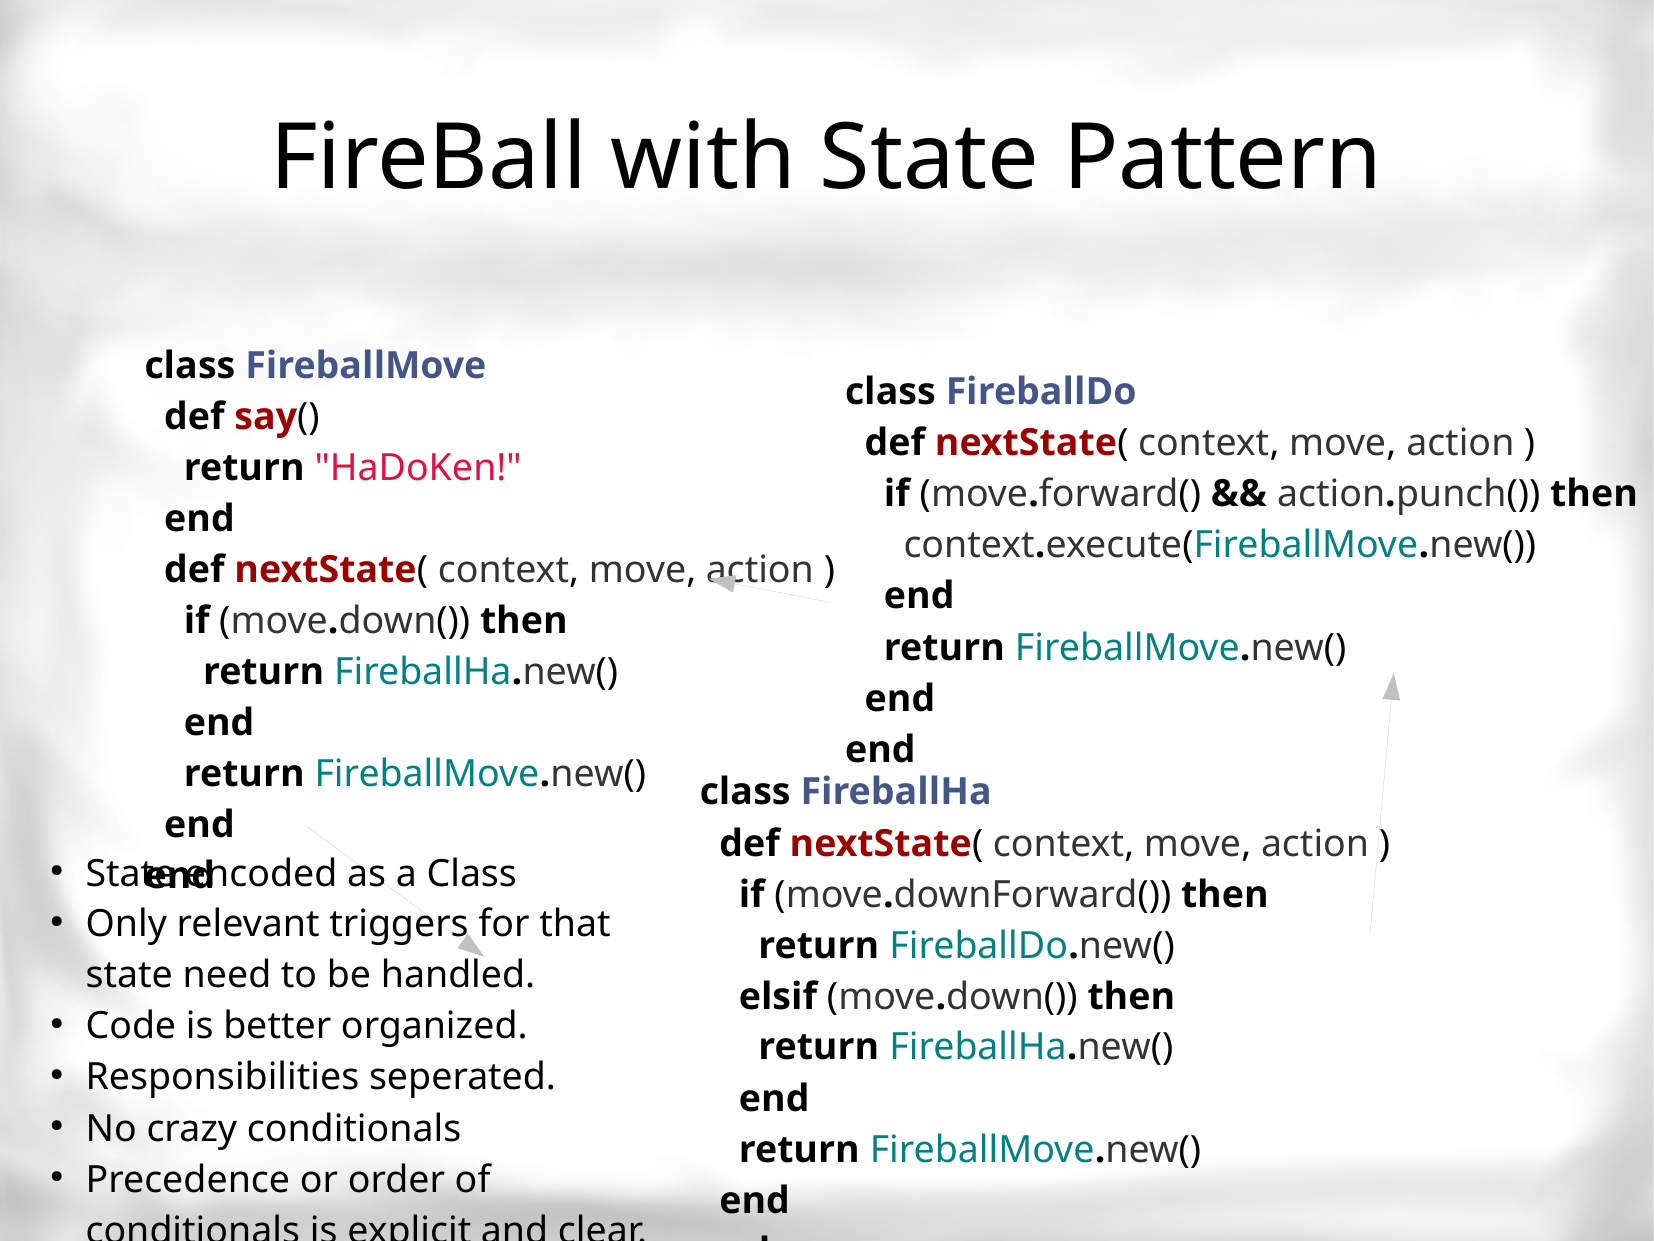

# FireBall with State Pattern
class FireballMove
  def say()
    return "HaDoKen!"
  end
  def nextState( context, move, action )
    if (move.down()) then
      return FireballHa.new()
    end
    return FireballMove.new()
  end
end
class FireballDo
  def nextState( context, move, action )
    if (move.forward() && action.punch()) then
      context.execute(FireballMove.new())
    end
    return FireballMove.new()
  end
end
class FireballHa
  def nextState( context, move, action )
    if (move.downForward()) then
      return FireballDo.new()
    elsif (move.down()) then
      return FireballHa.new()
    end
    return FireballMove.new()
  end
end
State encoded as a Class
Only relevant triggers for that
state need to be handled.
Code is better organized.
Responsibilities seperated.
No crazy conditionals
Precedence or order of
conditionals is explicit and clear.